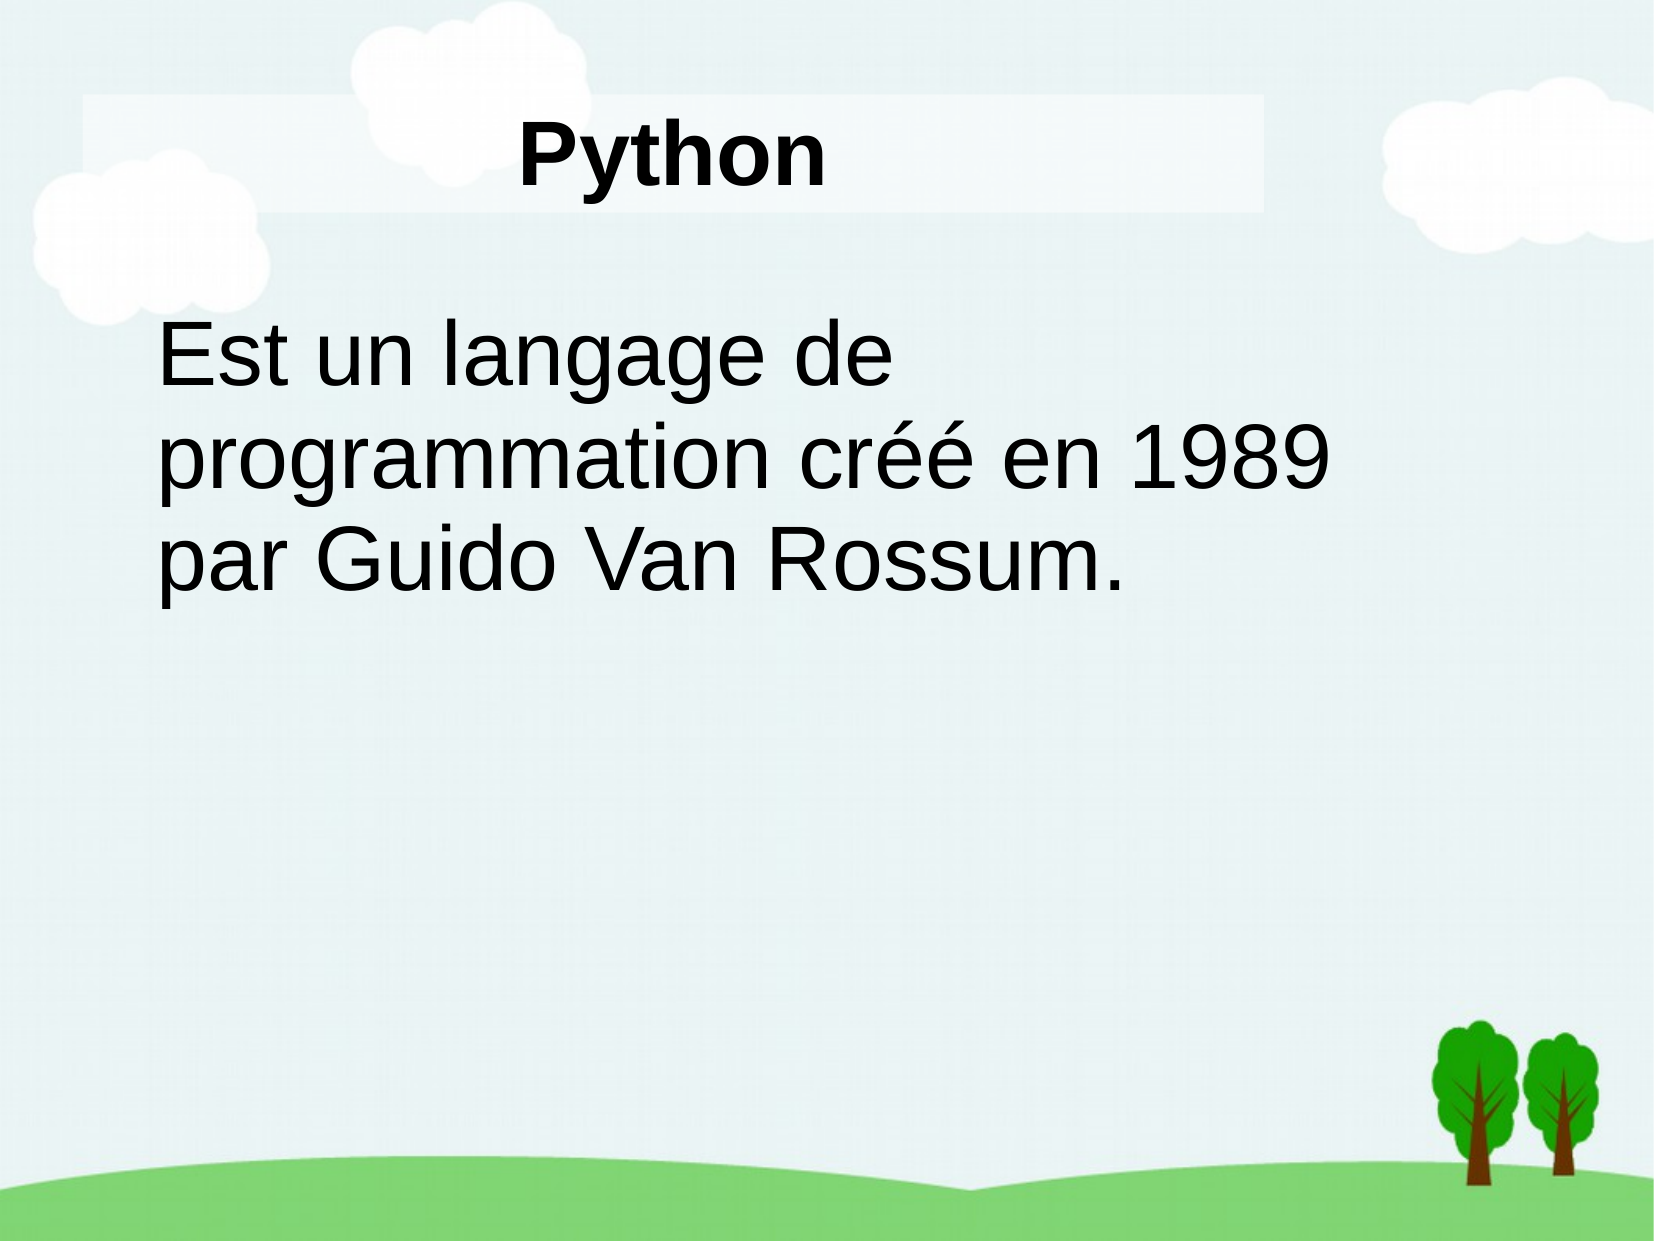

# Python
Est un langage de programmation créé en 1989 par Guido Van Rossum.